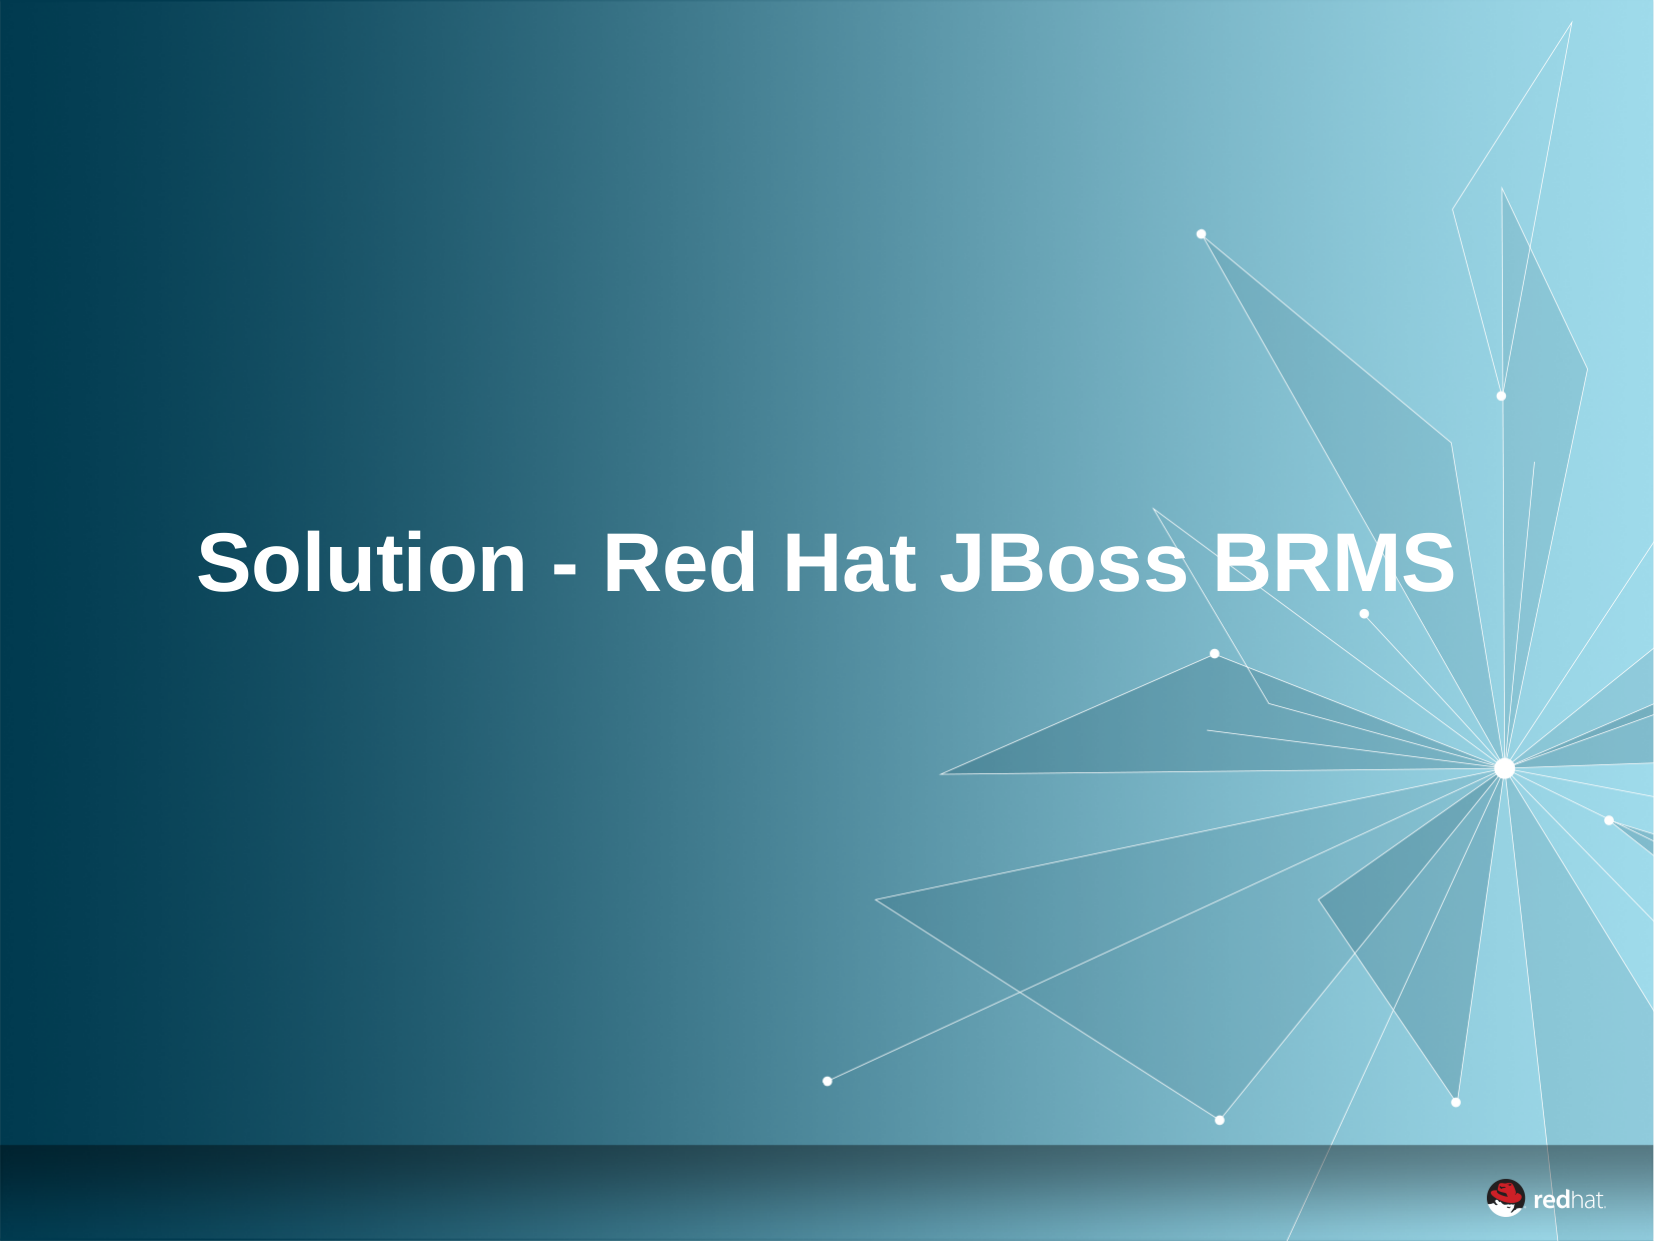

# Solution - Red Hat JBoss BRMS